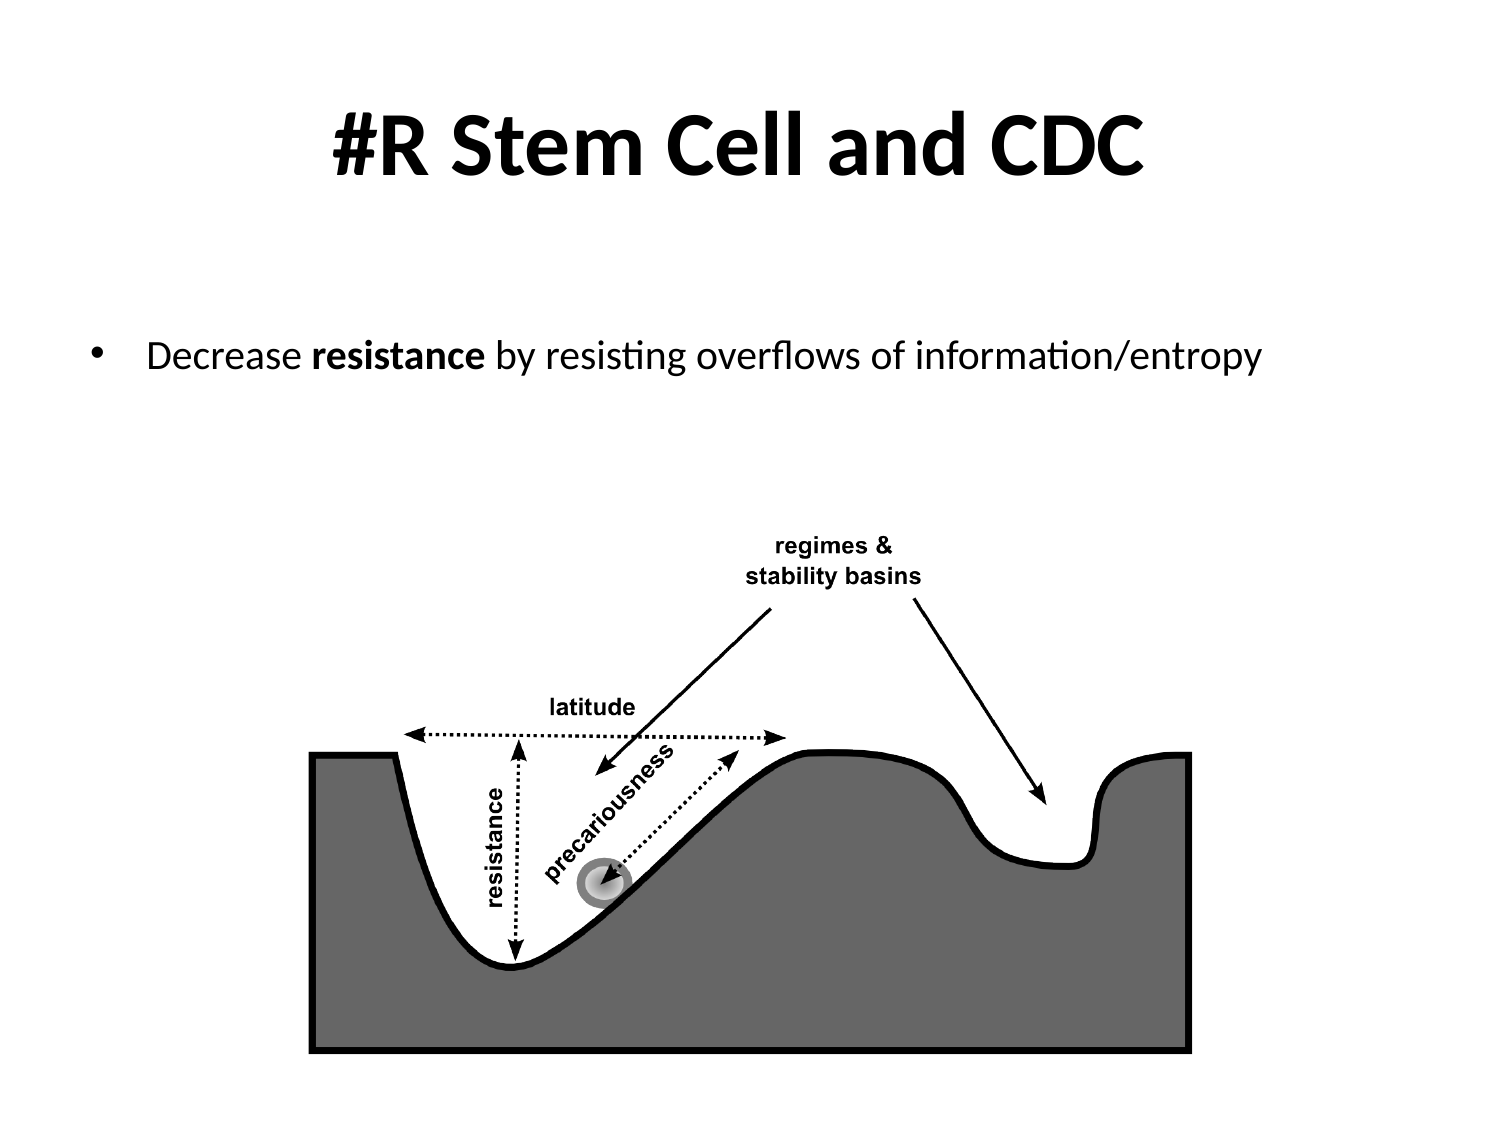

# #R Stem Cell and CDC
Decrease resistance by resisting overflows of information/entropy